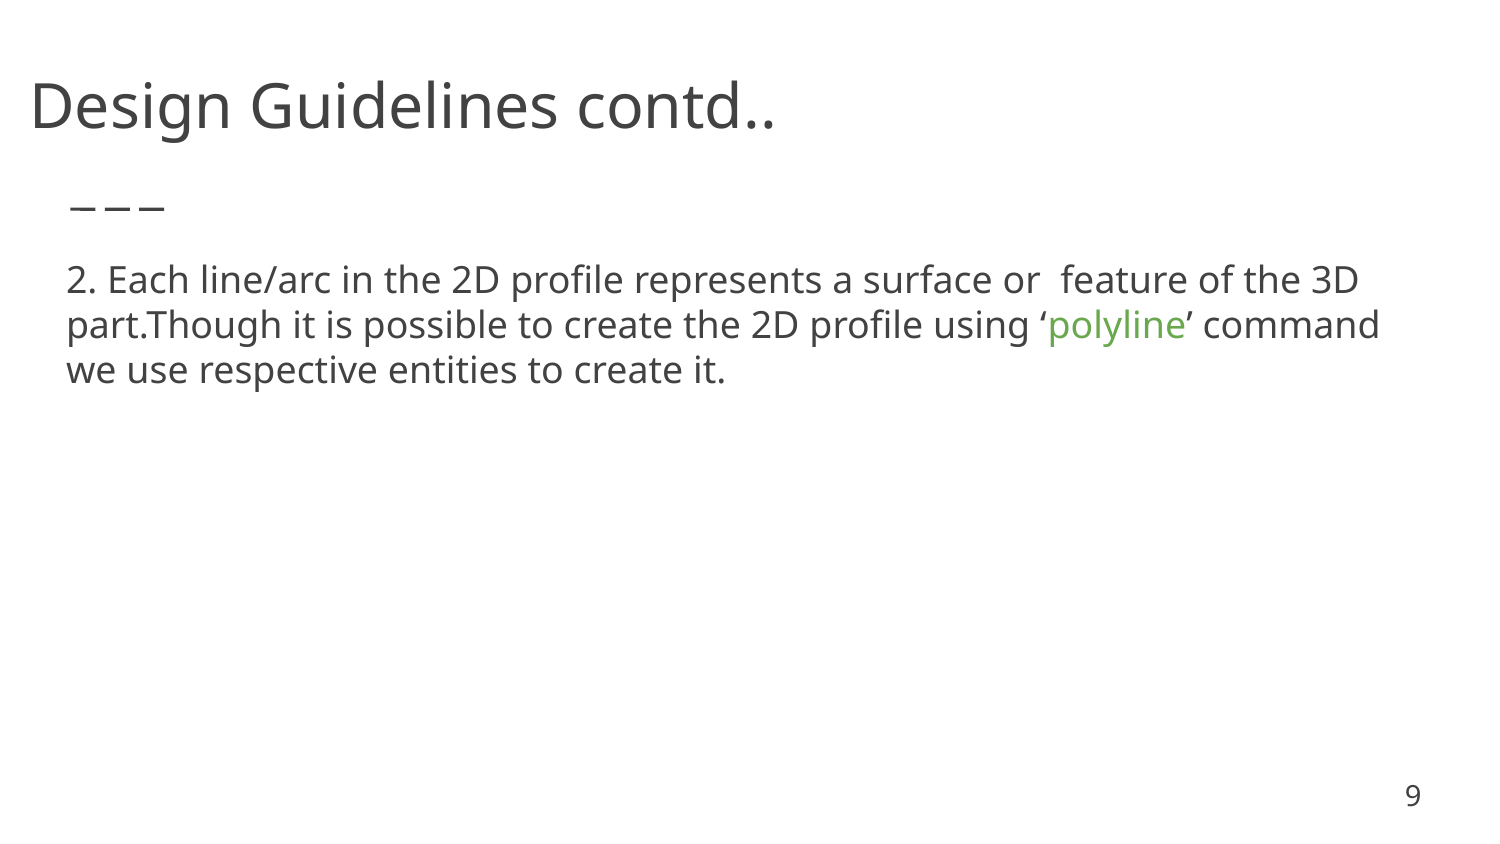

# Design Guidelines contd..
2. Each line/arc in the 2D profile represents a surface or feature of the 3D part.Though it is possible to create the 2D profile using ‘polyline’ command we use respective entities to create it.